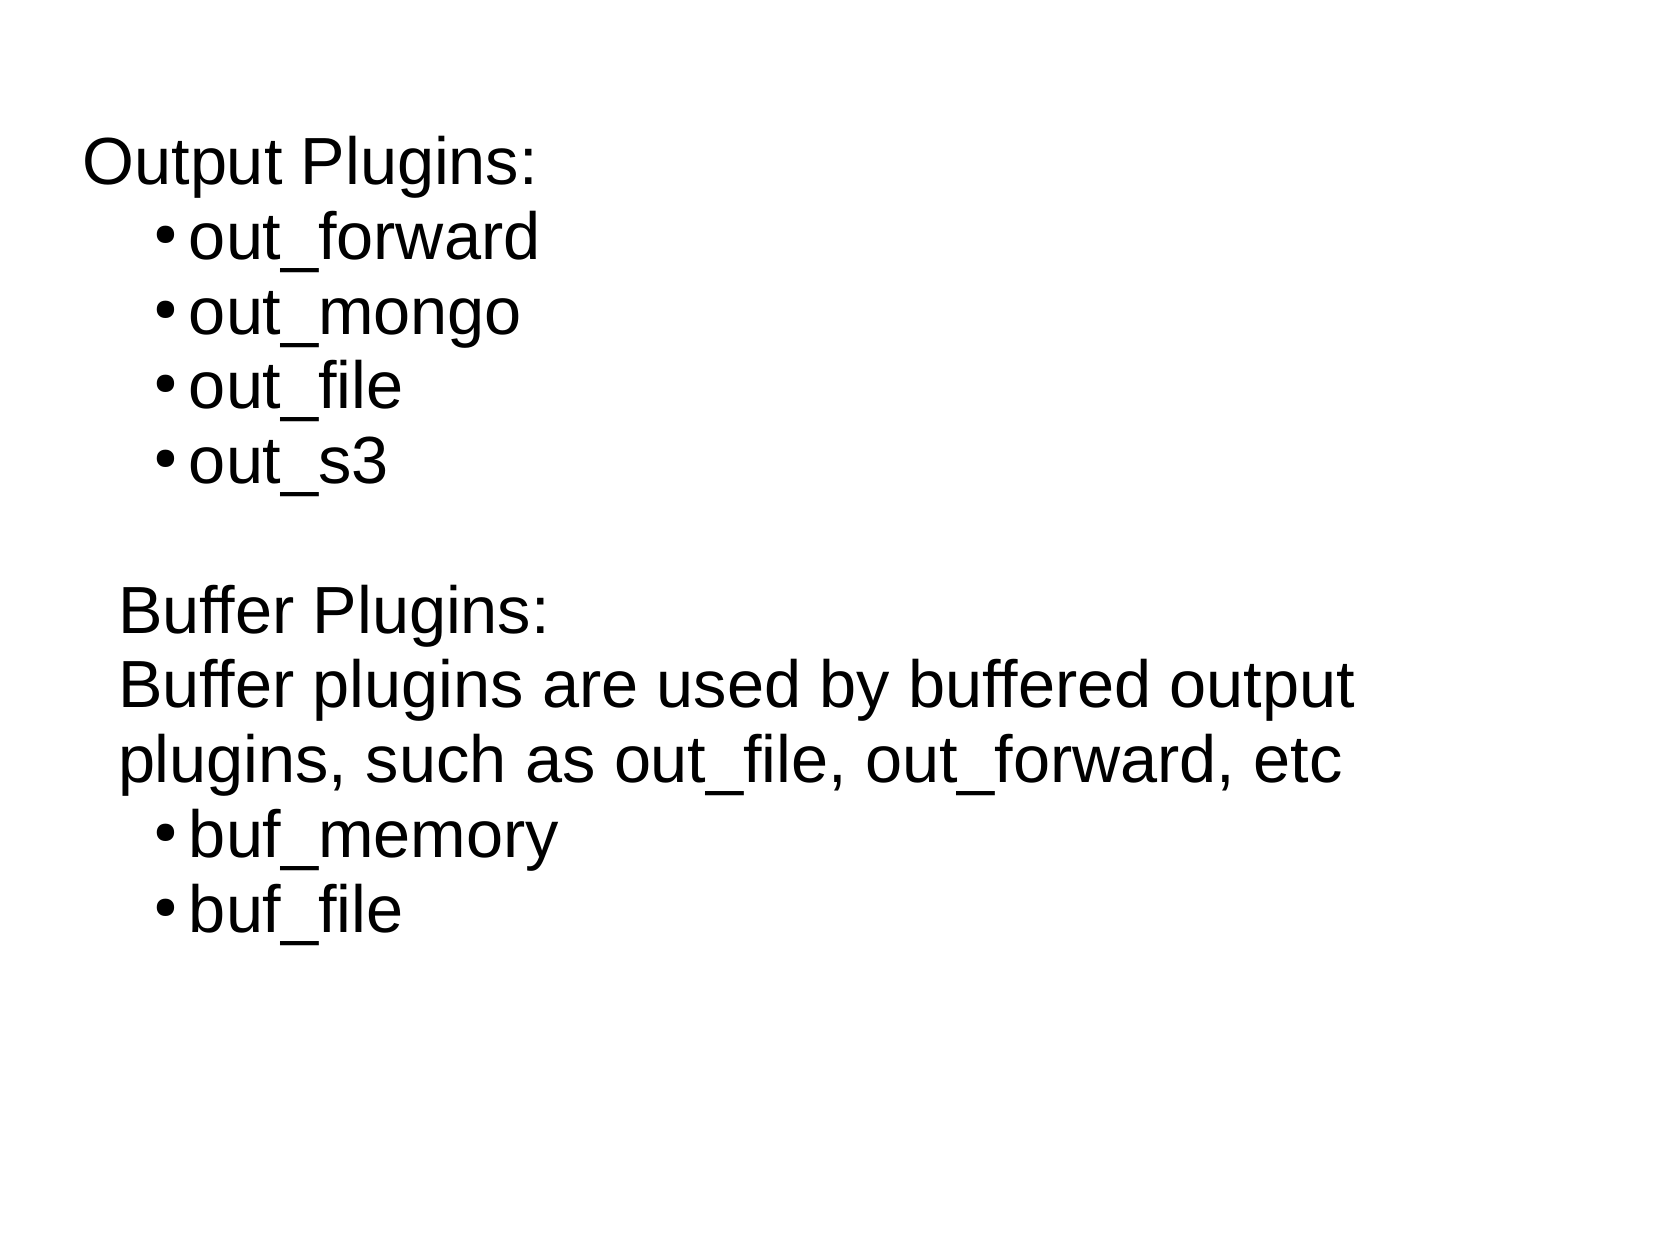

# Output Plugins:
out_forward
out_mongo
out_file
out_s3
Buffer Plugins:
Buffer plugins are used by buffered output plugins, such as out_file, out_forward, etc
buf_memory
buf_file